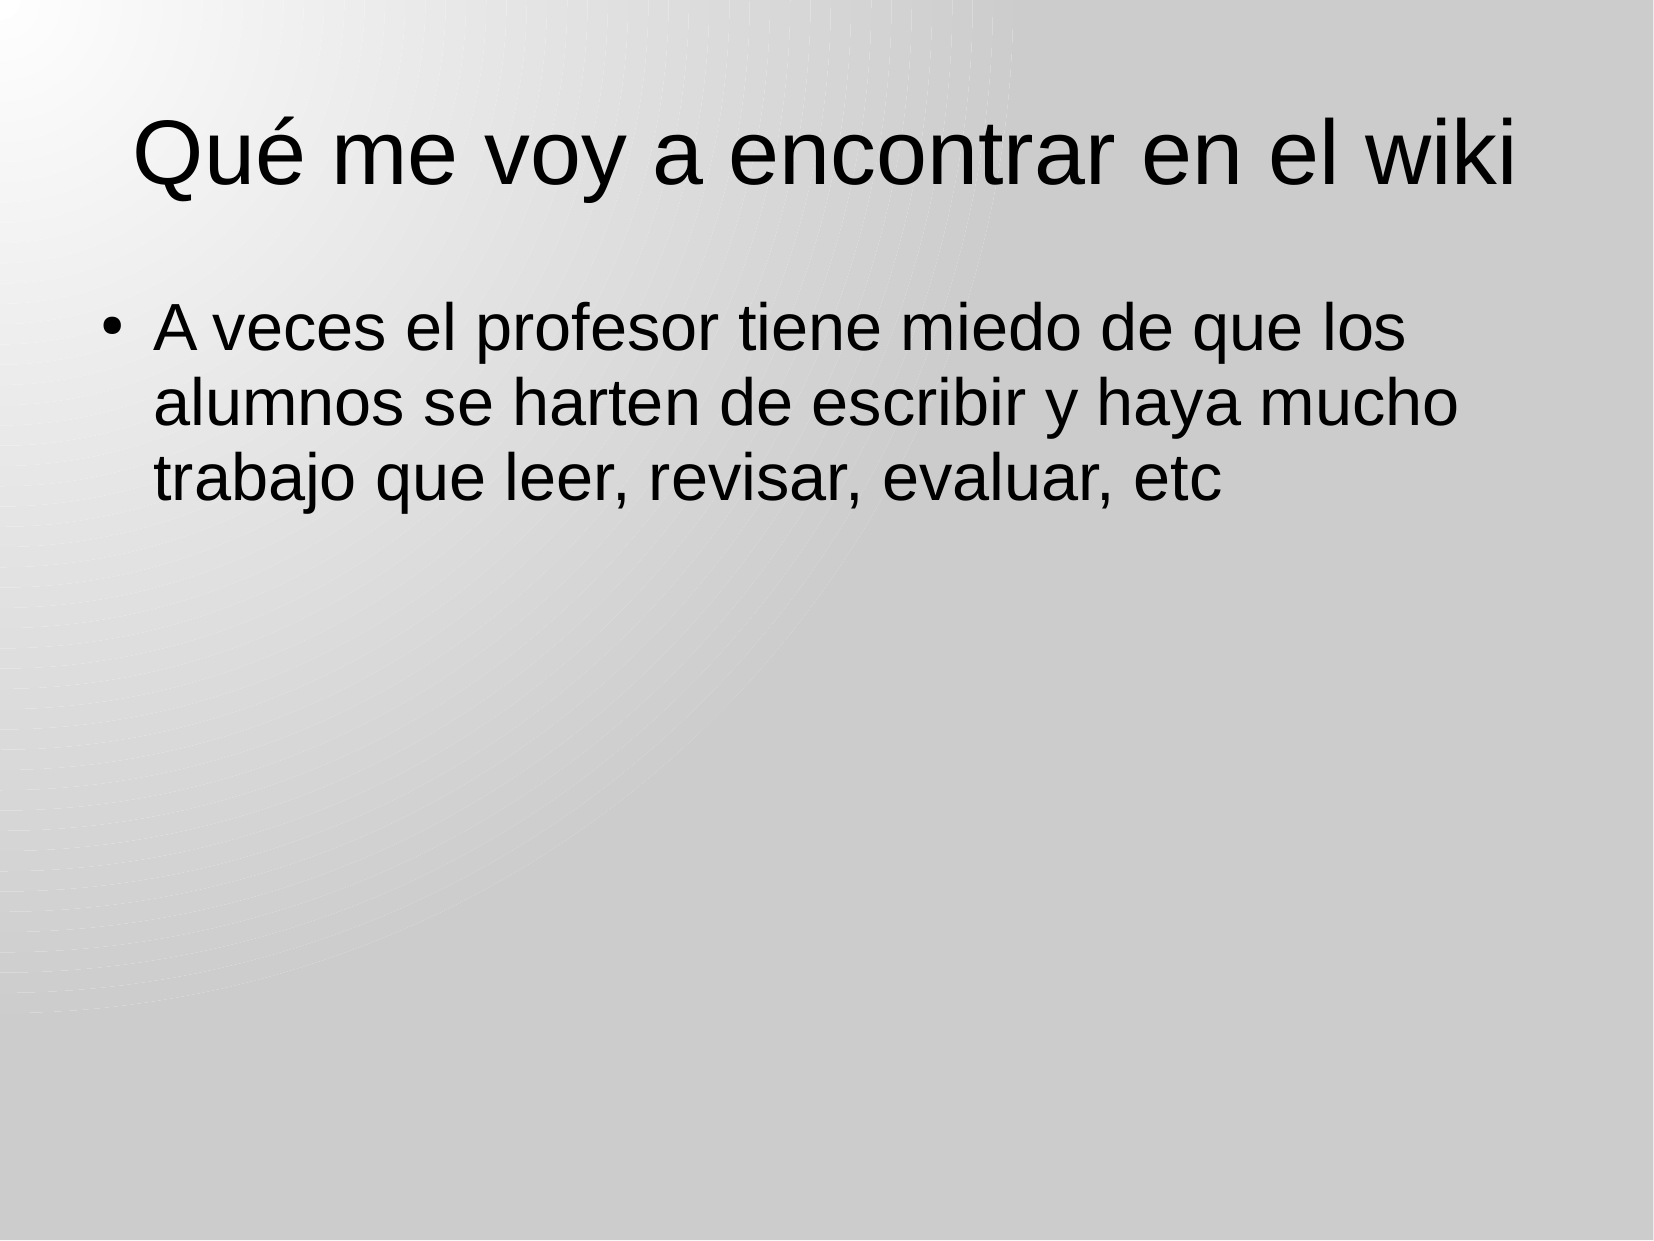

# Qué me voy a encontrar en el wiki
A veces el profesor tiene miedo de que los alumnos se harten de escribir y haya mucho trabajo que leer, revisar, evaluar, etc